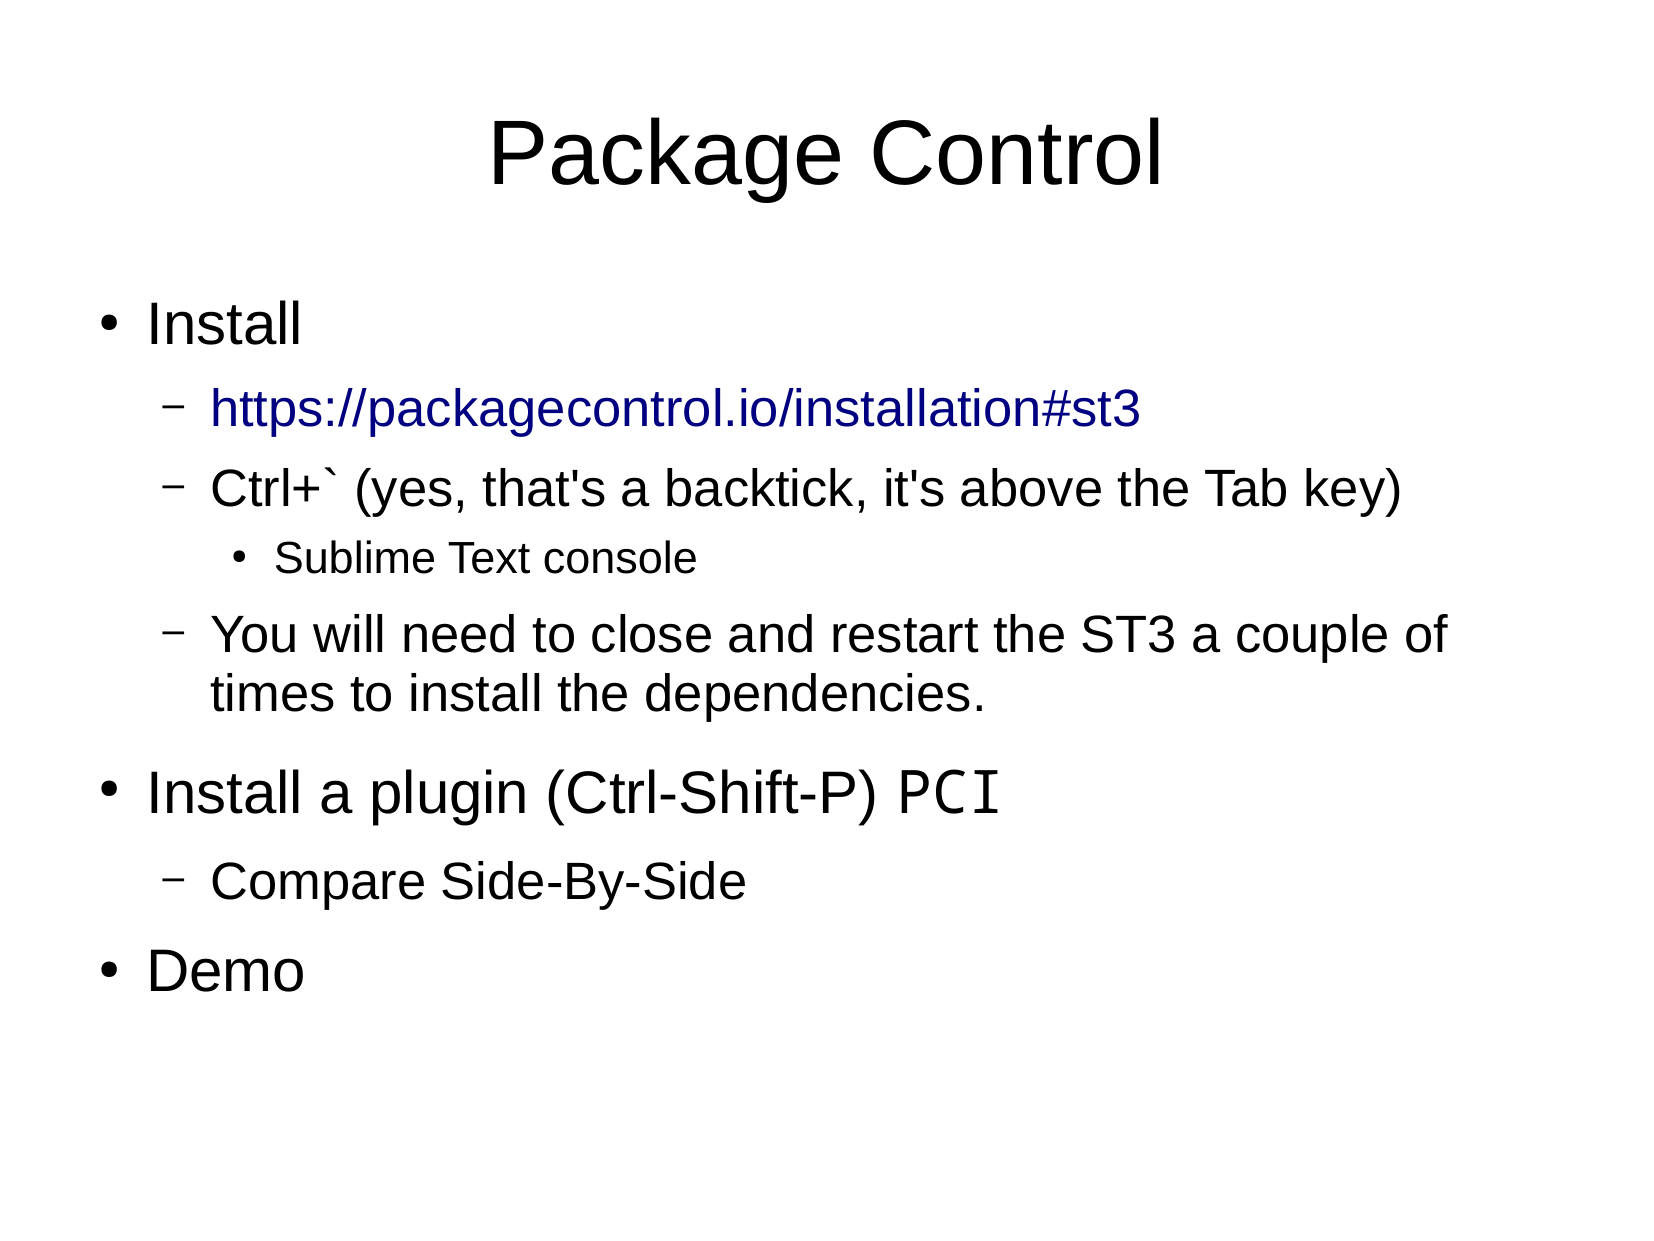

# Package Control
Install
https://packagecontrol.io/installation#st3
Ctrl+` (yes, that's a backtick, it's above the Tab key)
Sublime Text console
You will need to close and restart the ST3 a couple of times to install the dependencies.
Install a plugin (Ctrl-Shift-P) PCI
Compare Side-By-Side
Demo